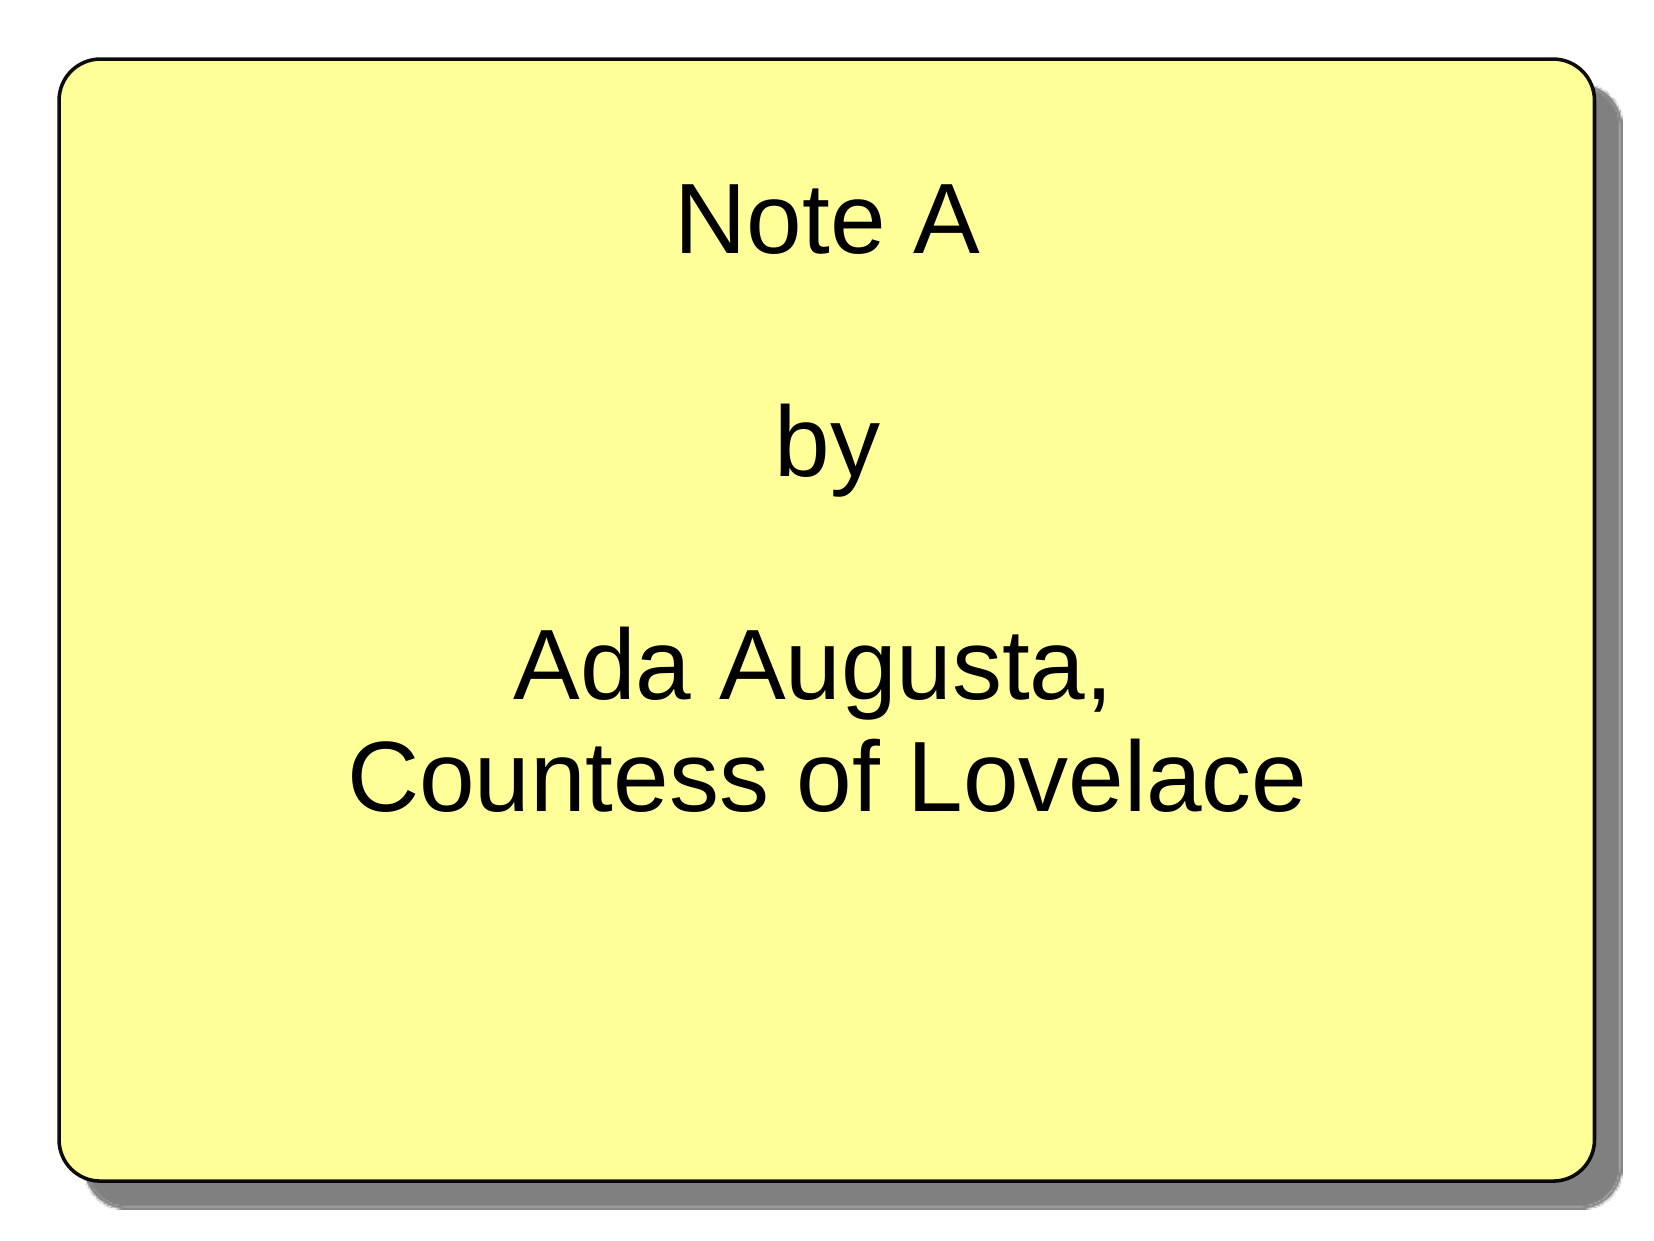

# Note A
by
Ada Augusta,
Countess of Lovelace